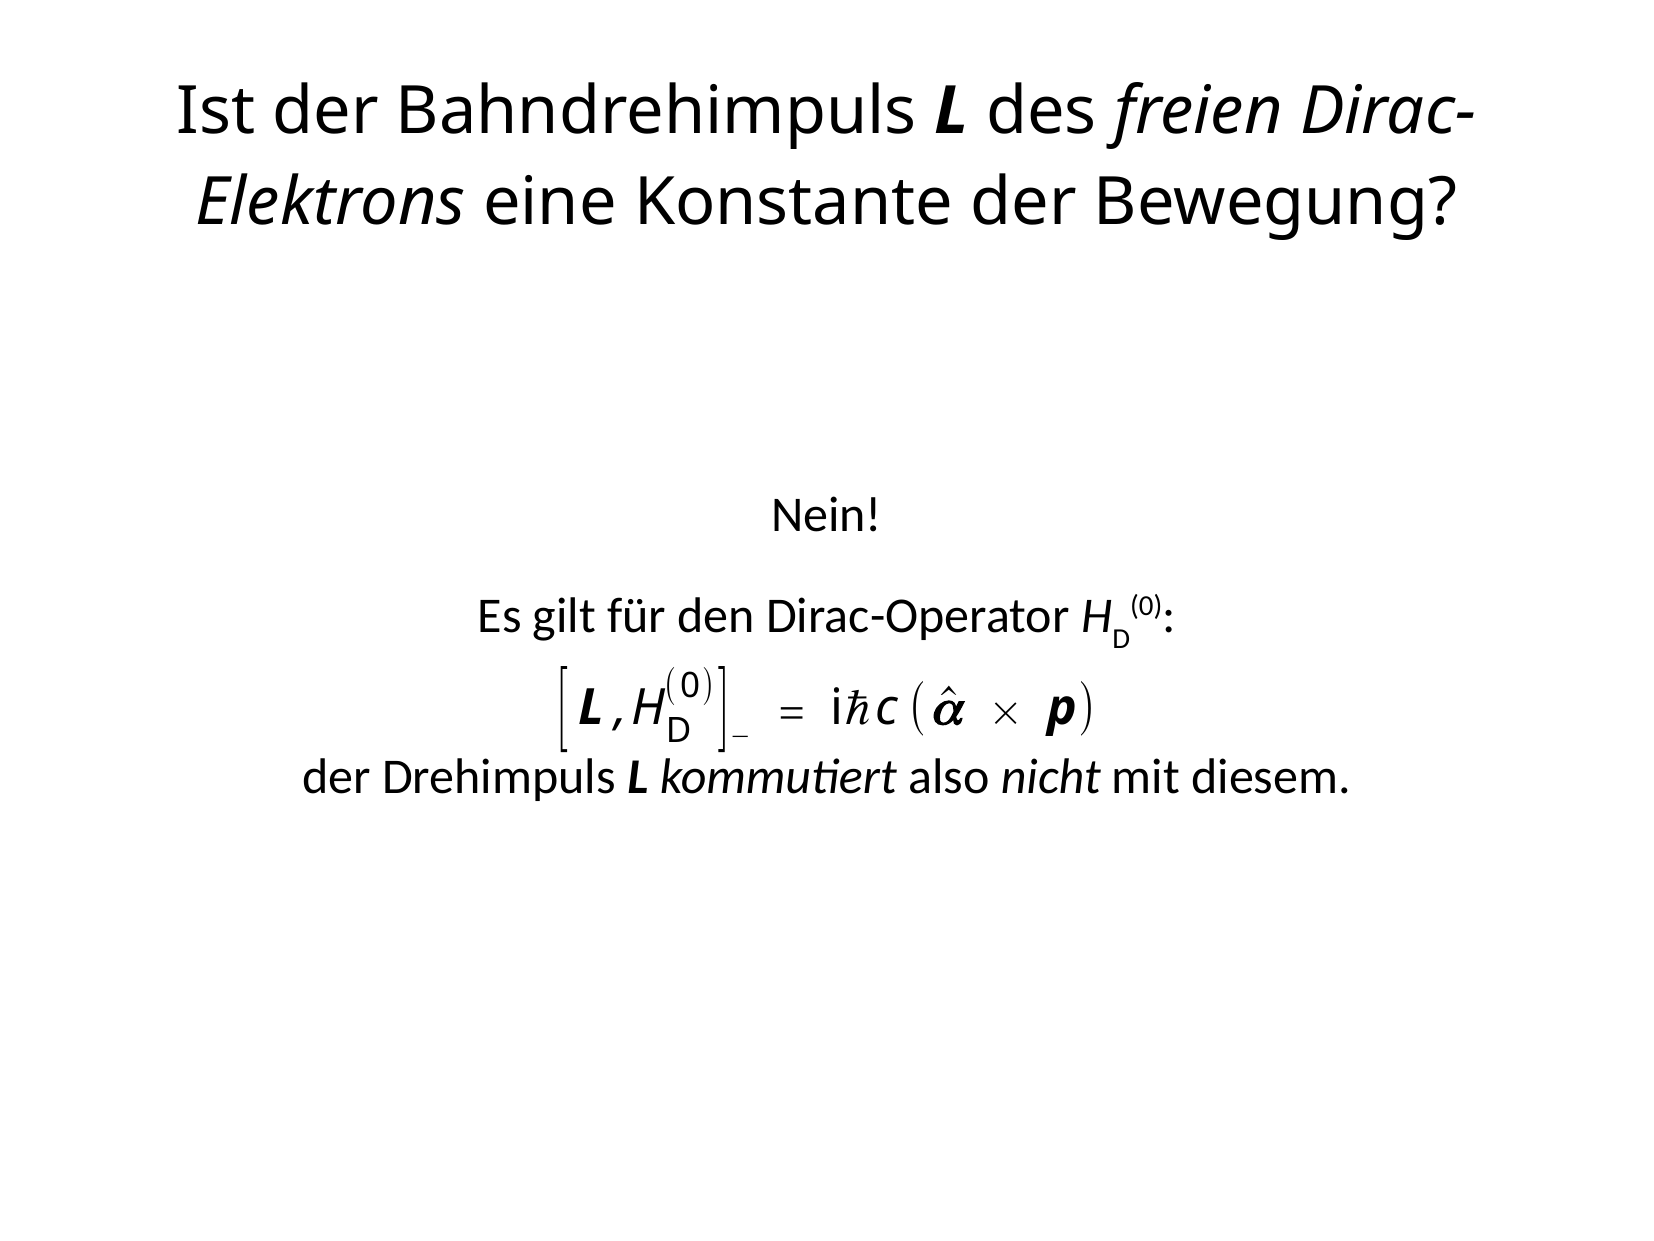

# Ist der Bahndrehimpuls L des freien Dirac-Elektrons eine Konstante der Bewegung?
Nein!
Es gilt für den Dirac-Operator HD(0):
der Drehimpuls L kommutiert also nicht mit diesem.